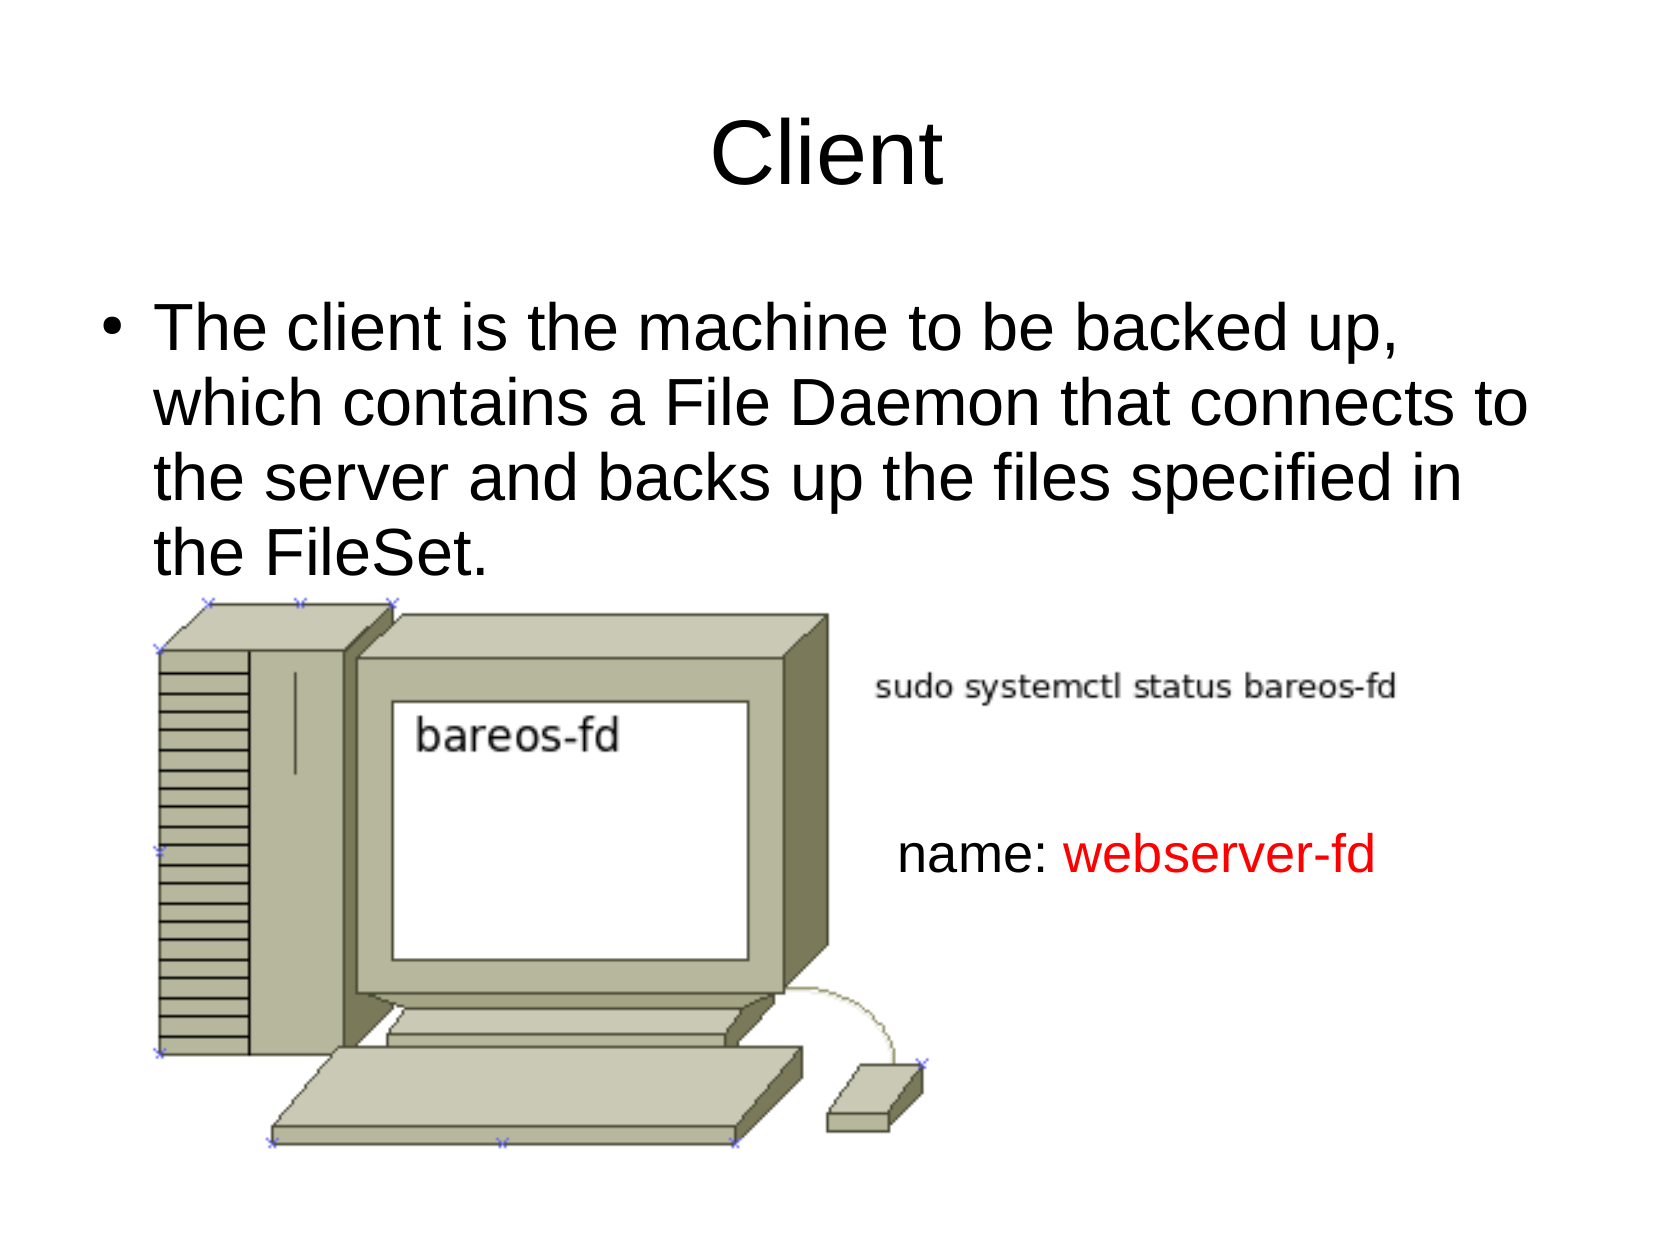

# Client
The client is the machine to be backed up, which contains a File Daemon that connects to the server and backs up the files specified in the FileSet.
name: webserver-fd